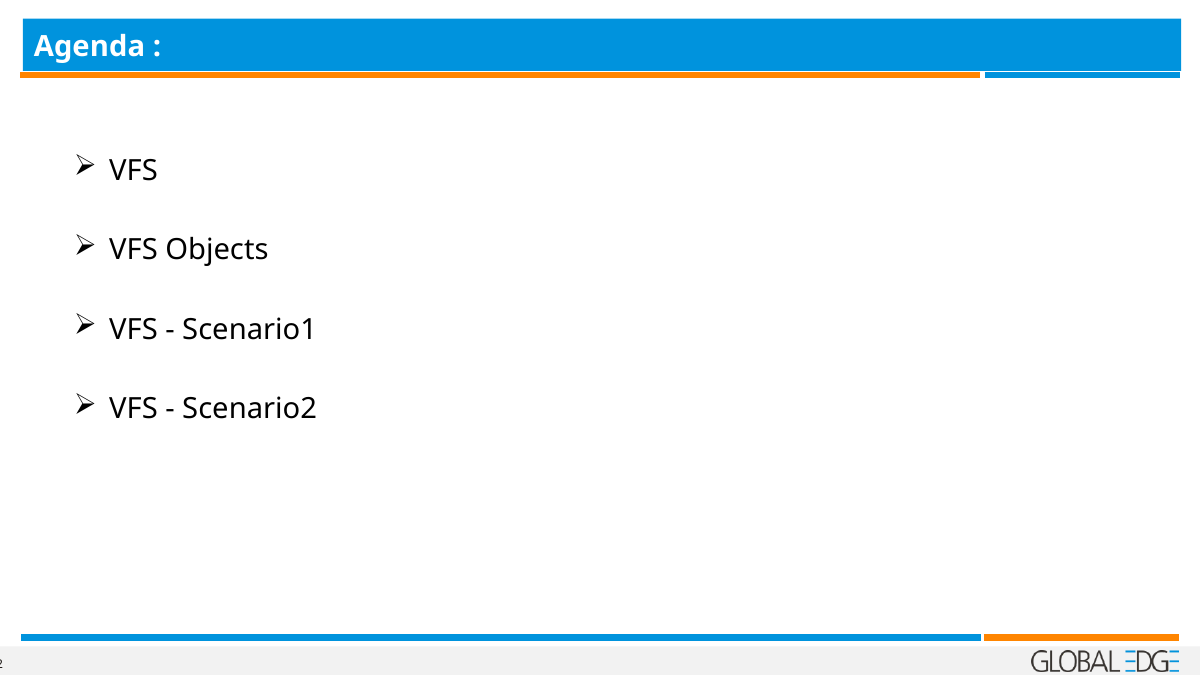

#
Agenda :
VFS
VFS Objects
VFS - Scenario1
VFS - Scenario2